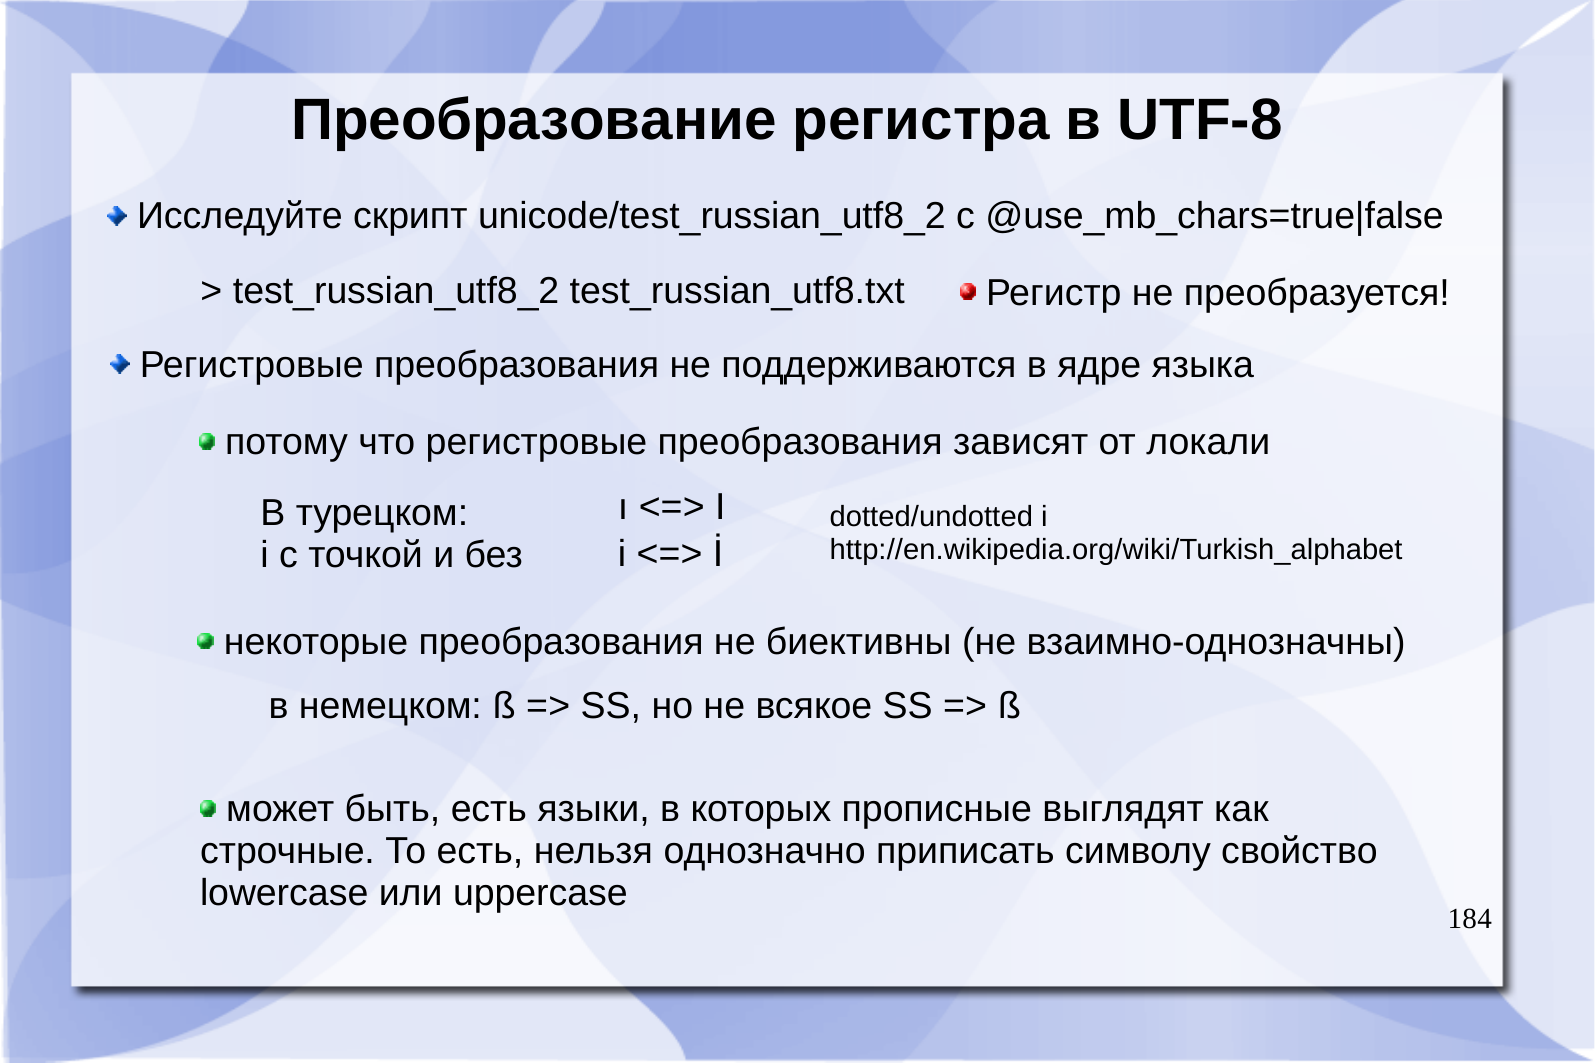

# Преобразование регистра в UTF-8
 Исследуйте скрипт unicode/test_russian_utf8_2 c @use_mb_chars=true|false
> test_russian_utf8_2 test_russian_utf8.txt
 Регистр не преобразуется!
 Регистровые преобразования не поддерживаются в ядре языка
 потому что регистровые преобразования зависят от локали
ı <=> I
i <=> İ
В турецком:
i с точкой и без
dotted/undotted i
http://en.wikipedia.org/wiki/Turkish_alphabet
 некоторые преобразования не биективны (не взаимно-однозначны)
в немецком: ß => SS, но не всякое SS => ß
 может быть, есть языки, в которых прописные выглядят как строчные. То есть, нельзя однозначно приписать символу свойство lowercase или uppercase
184